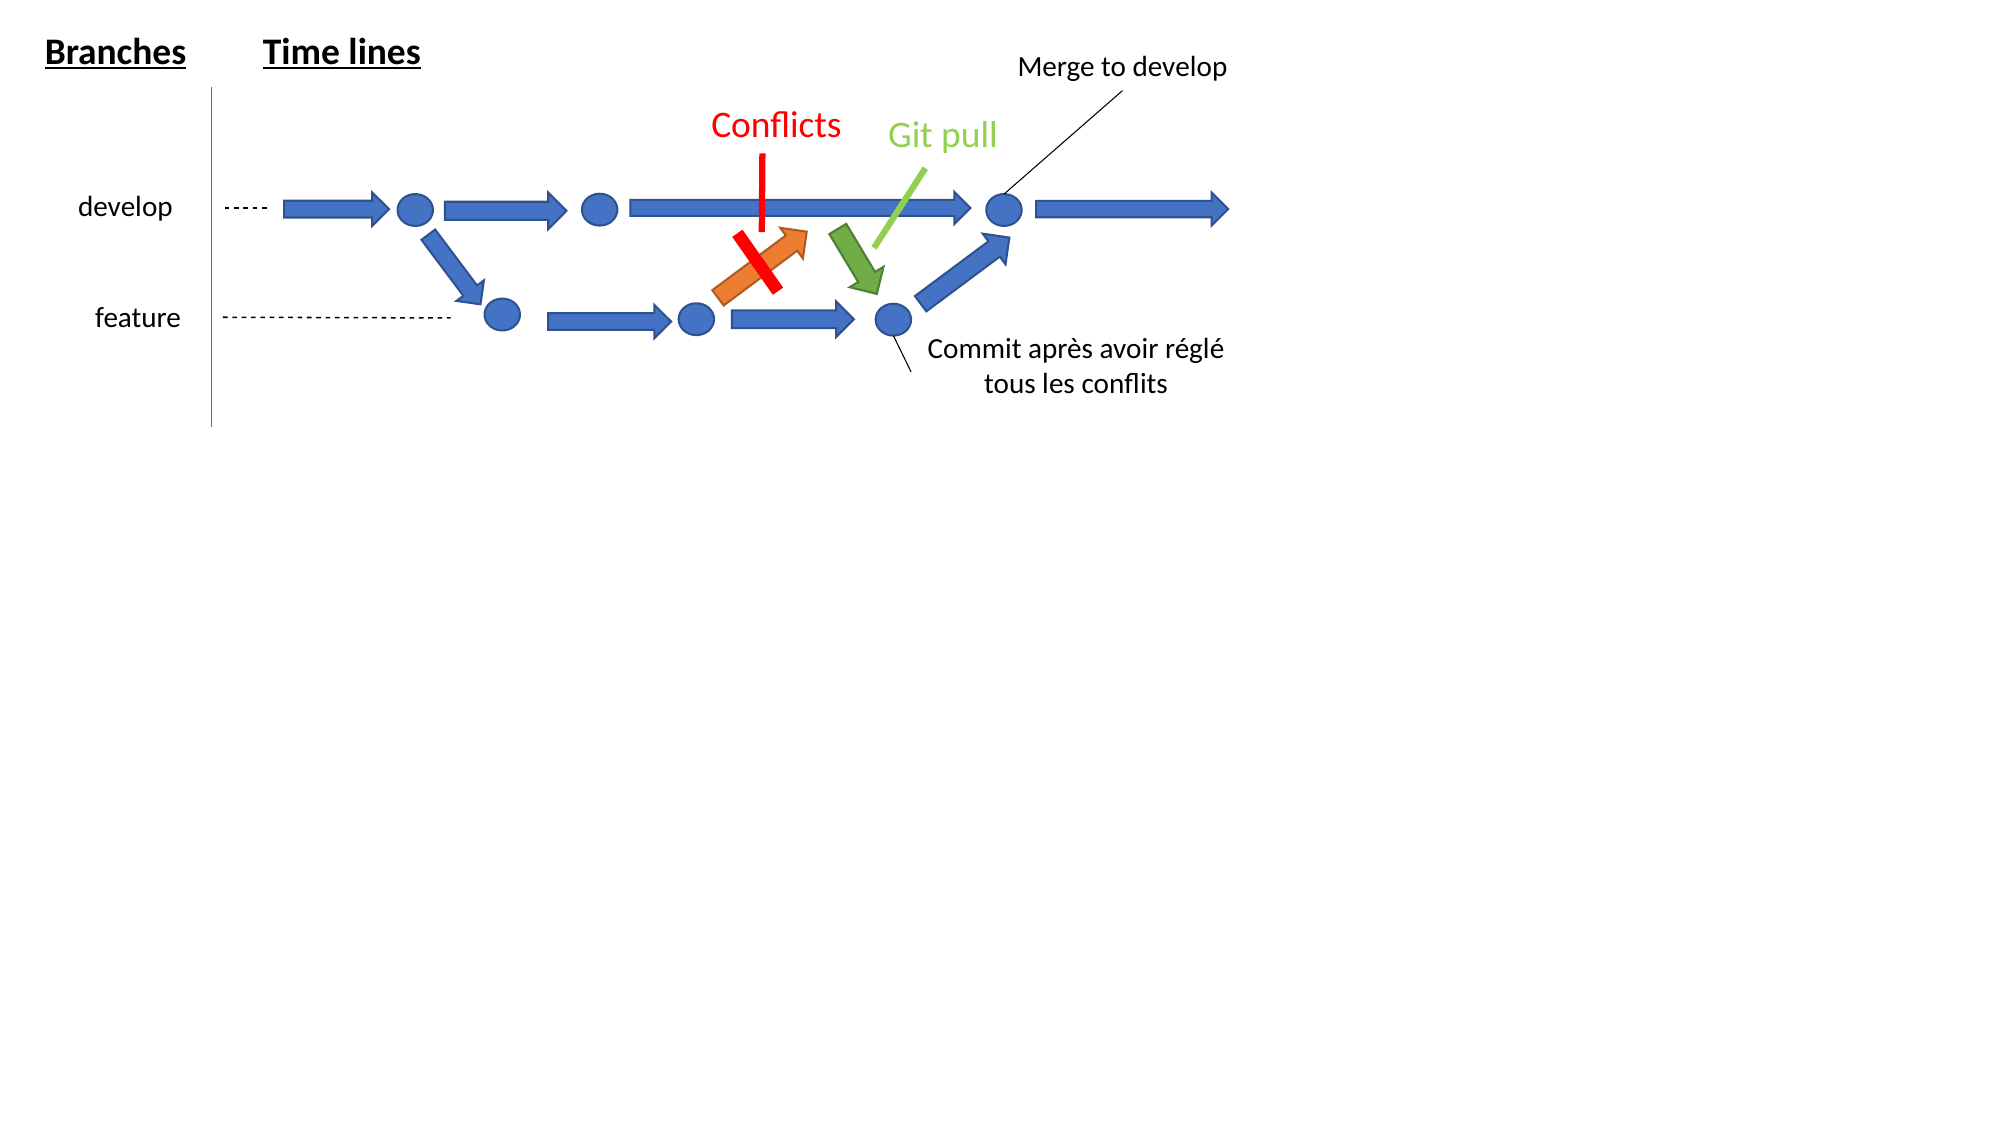

Branches
Time lines
Merge to develop
Conflicts
Git pull
develop
feature
Commit après avoir réglé tous les conflits